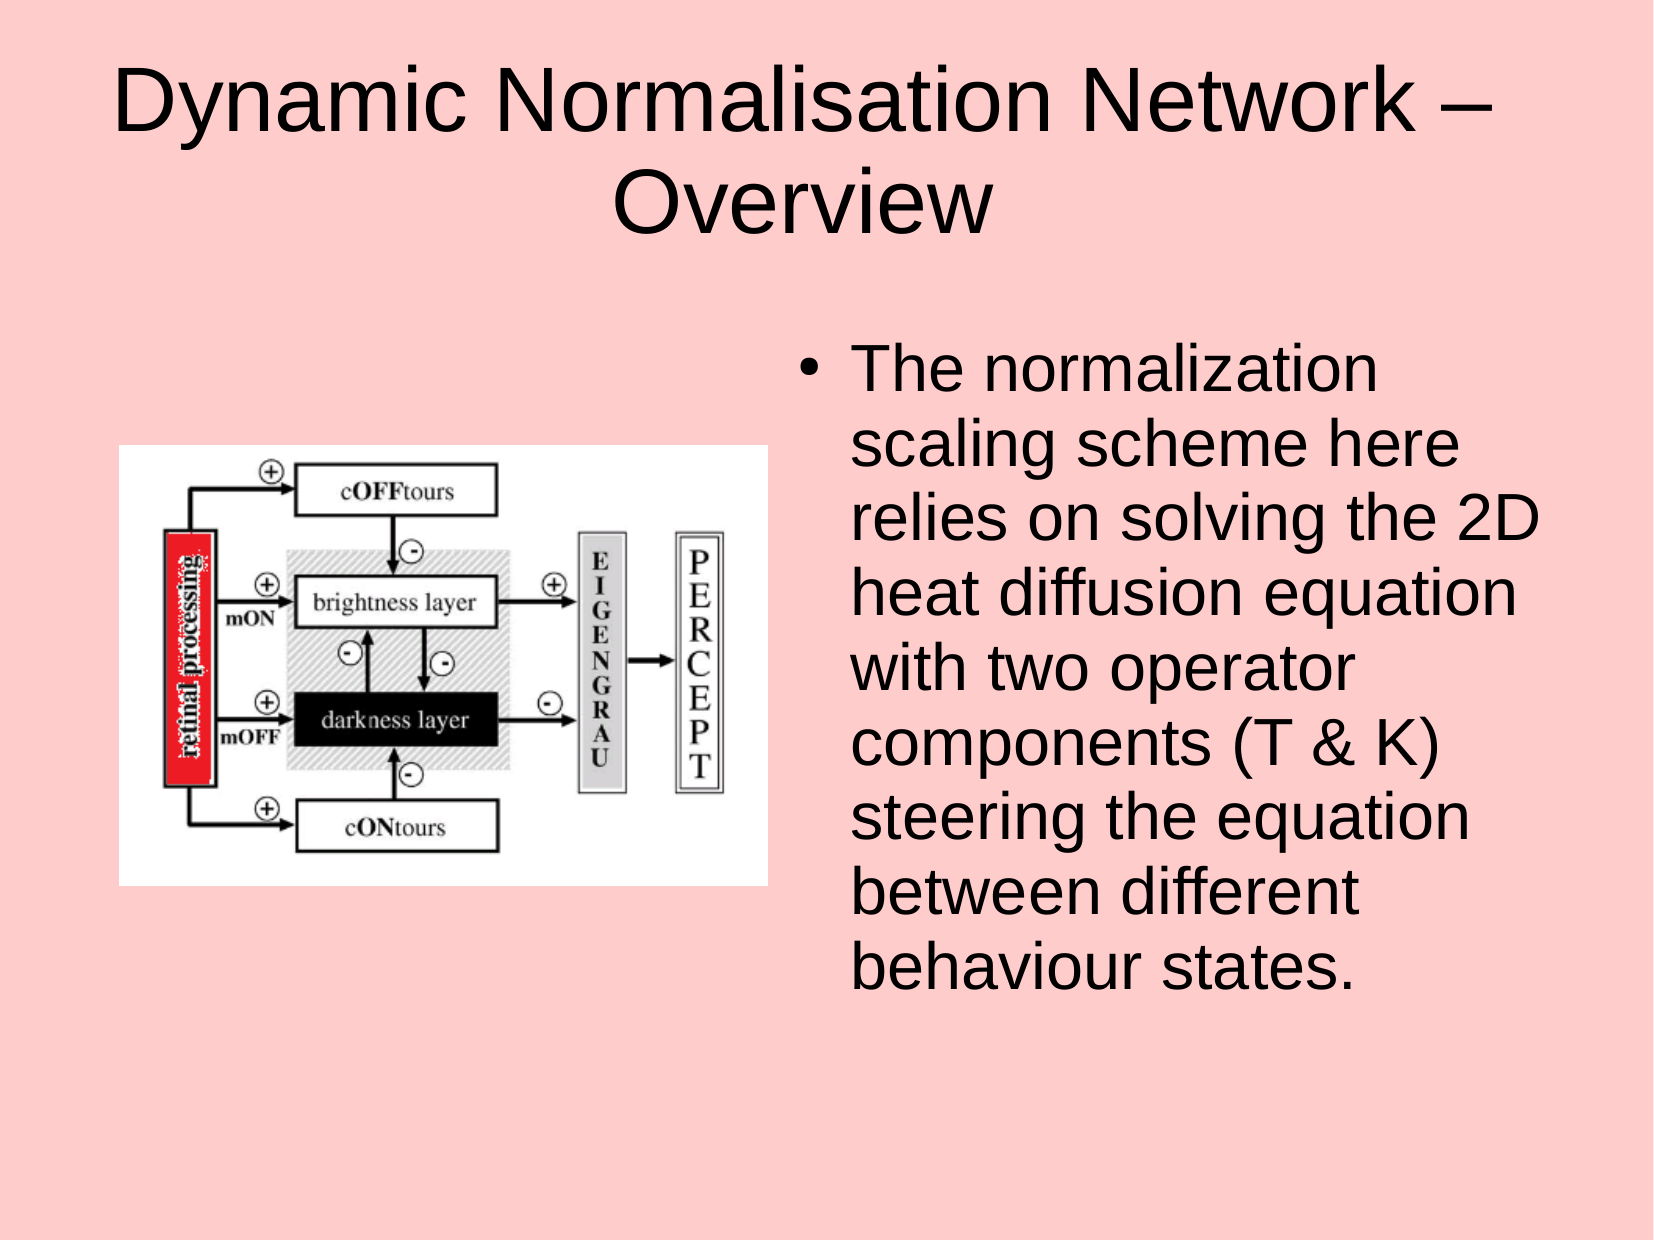

# Dynamic Normalisation Network – Overview
The normalization scaling scheme here relies on solving the 2D heat diffusion equation with two operator components (T & K) steering the equation between different behaviour states.